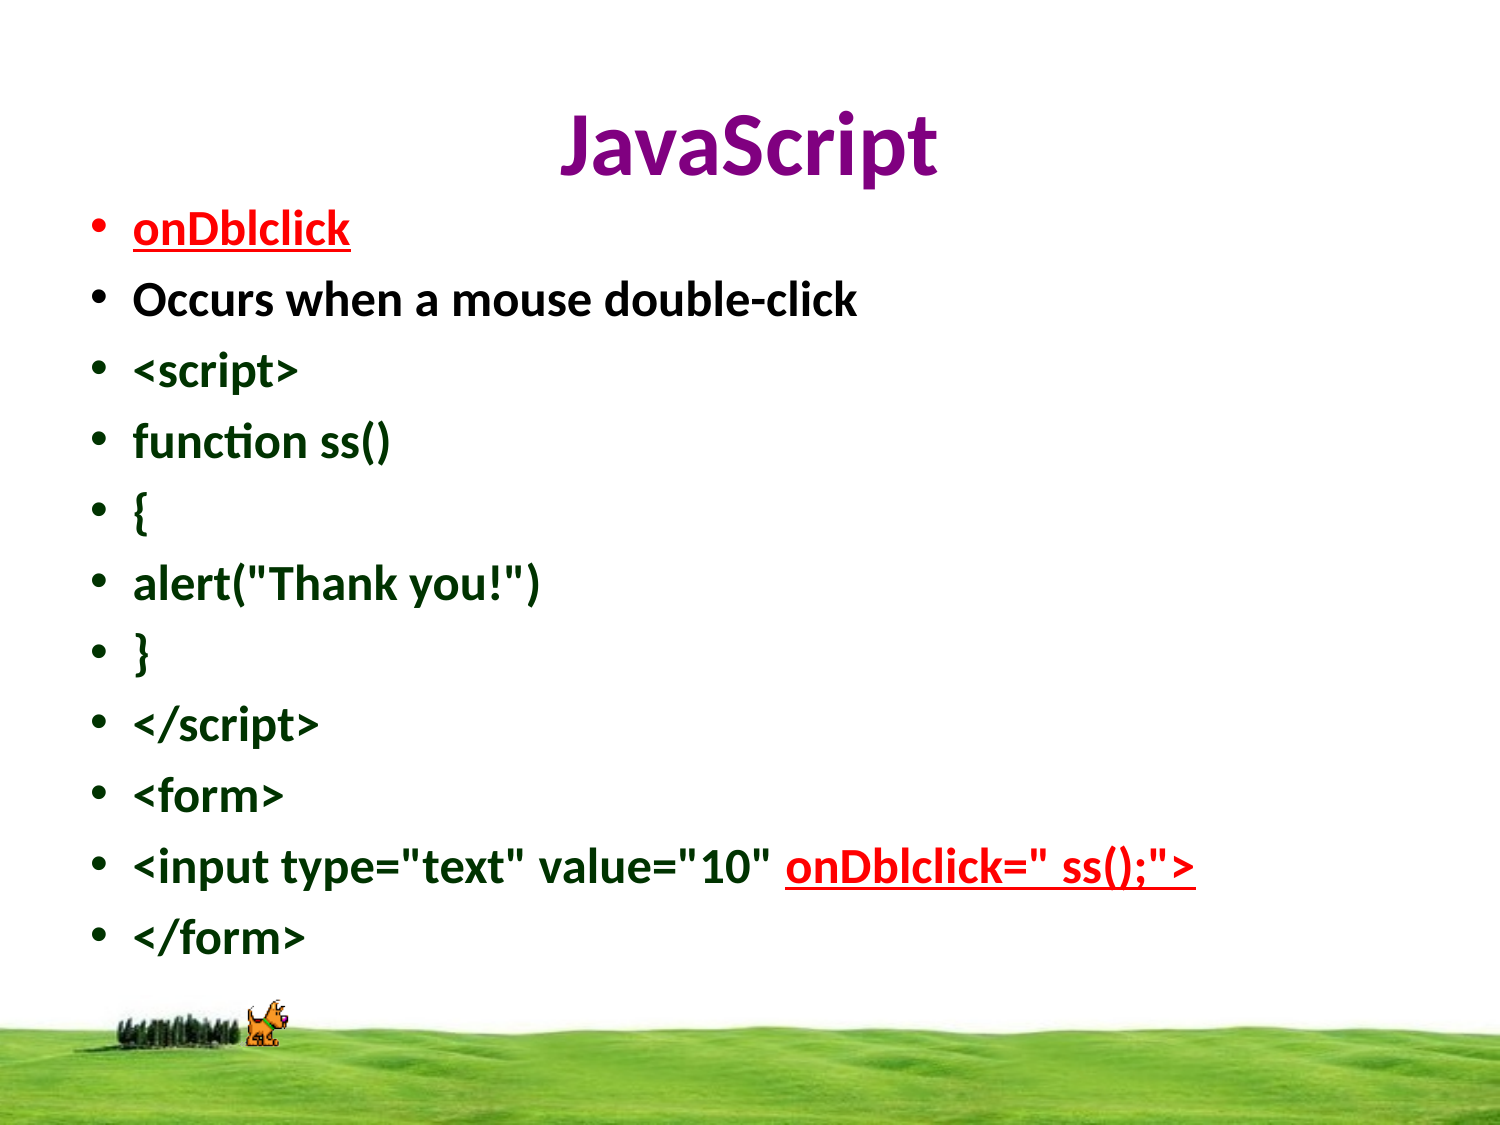

# JavaScript
onDblclick
Occurs when a mouse double-click
<script>
function ss()
{
alert("Thank you!")
}
</script>
<form>
<input type="text" value="10" onDblclick=" ss();">
</form>